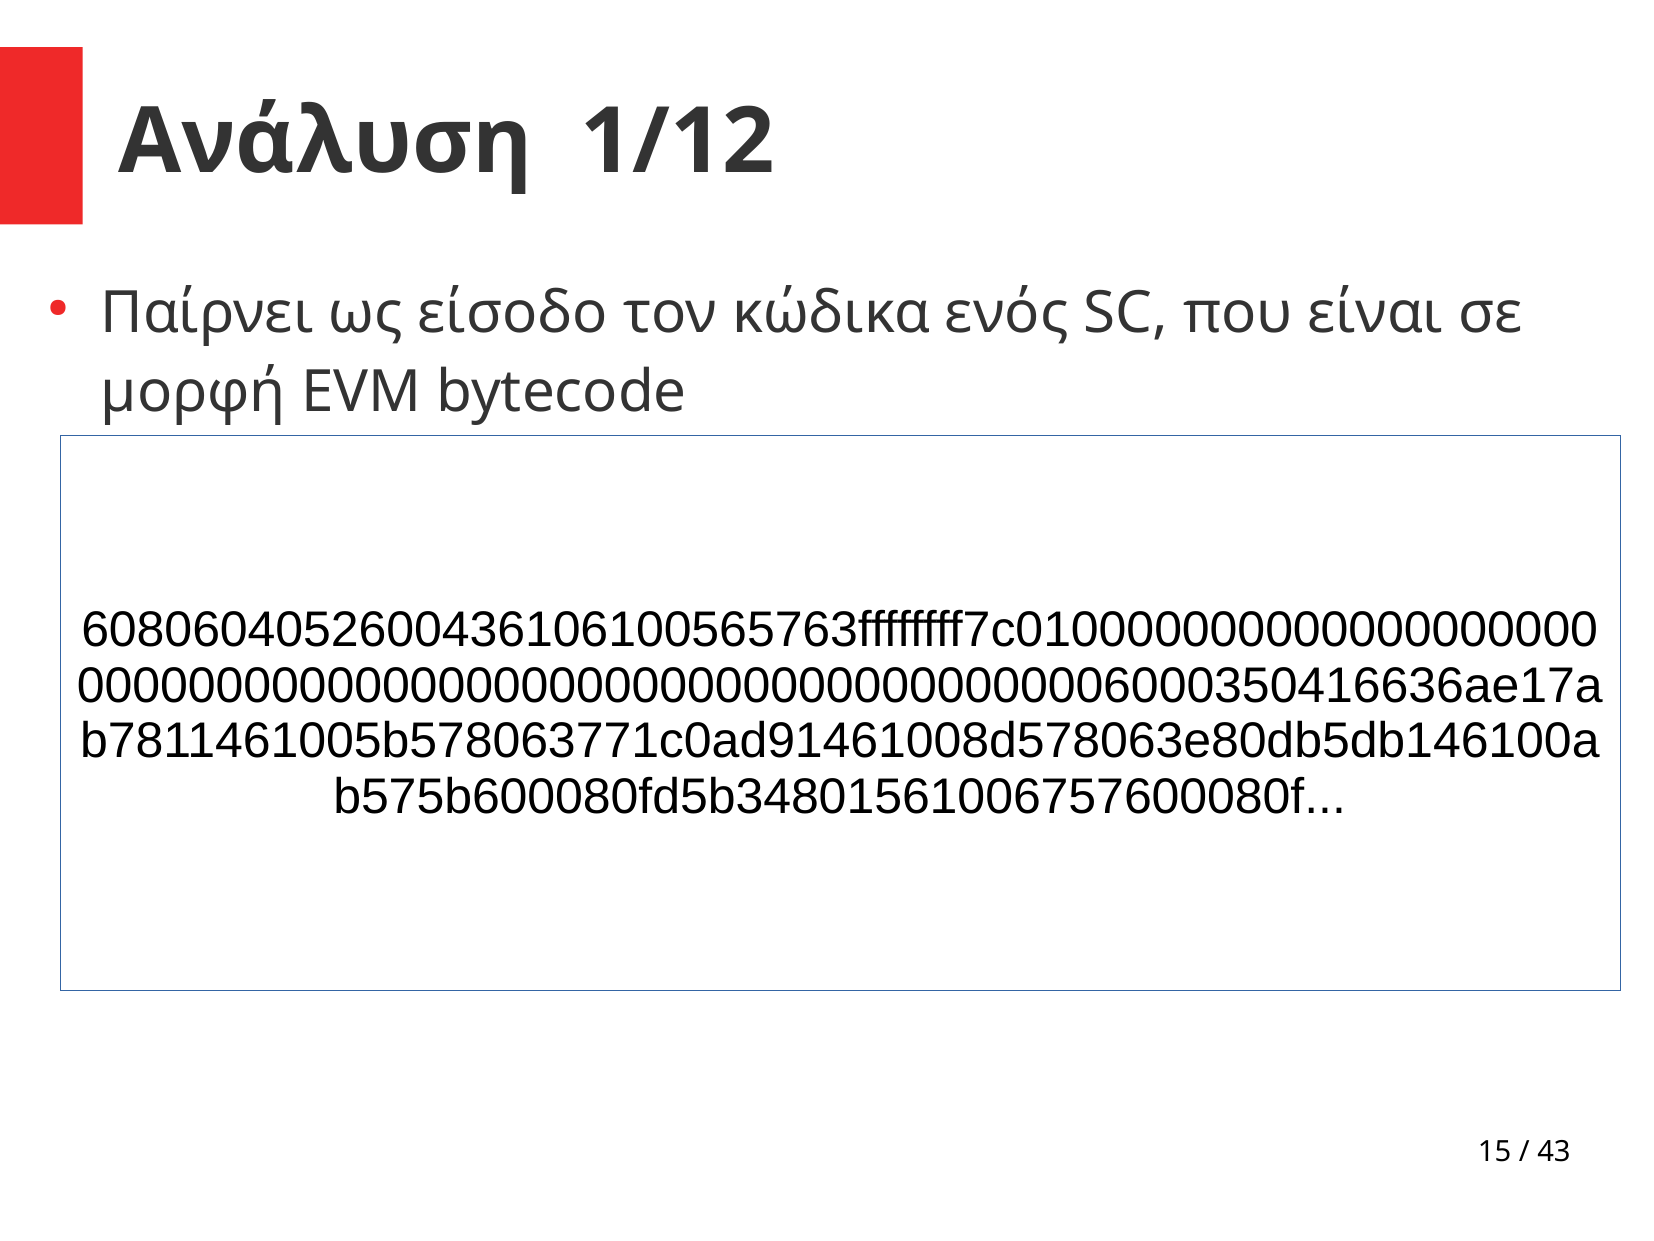

# Ανάλυση 1/12
Παίρνει ως είσοδο τον κώδικα ενός SC, που είναι σε μορφή EVM bytecode
6080604052600436106100565763ffffffff7c01000000000000000000000000000000000000000000000000000000006000350416636ae17ab7811461005b578063771c0ad91461008d578063e80db5db146100ab575b600080fd5b34801561006757600080f...
15